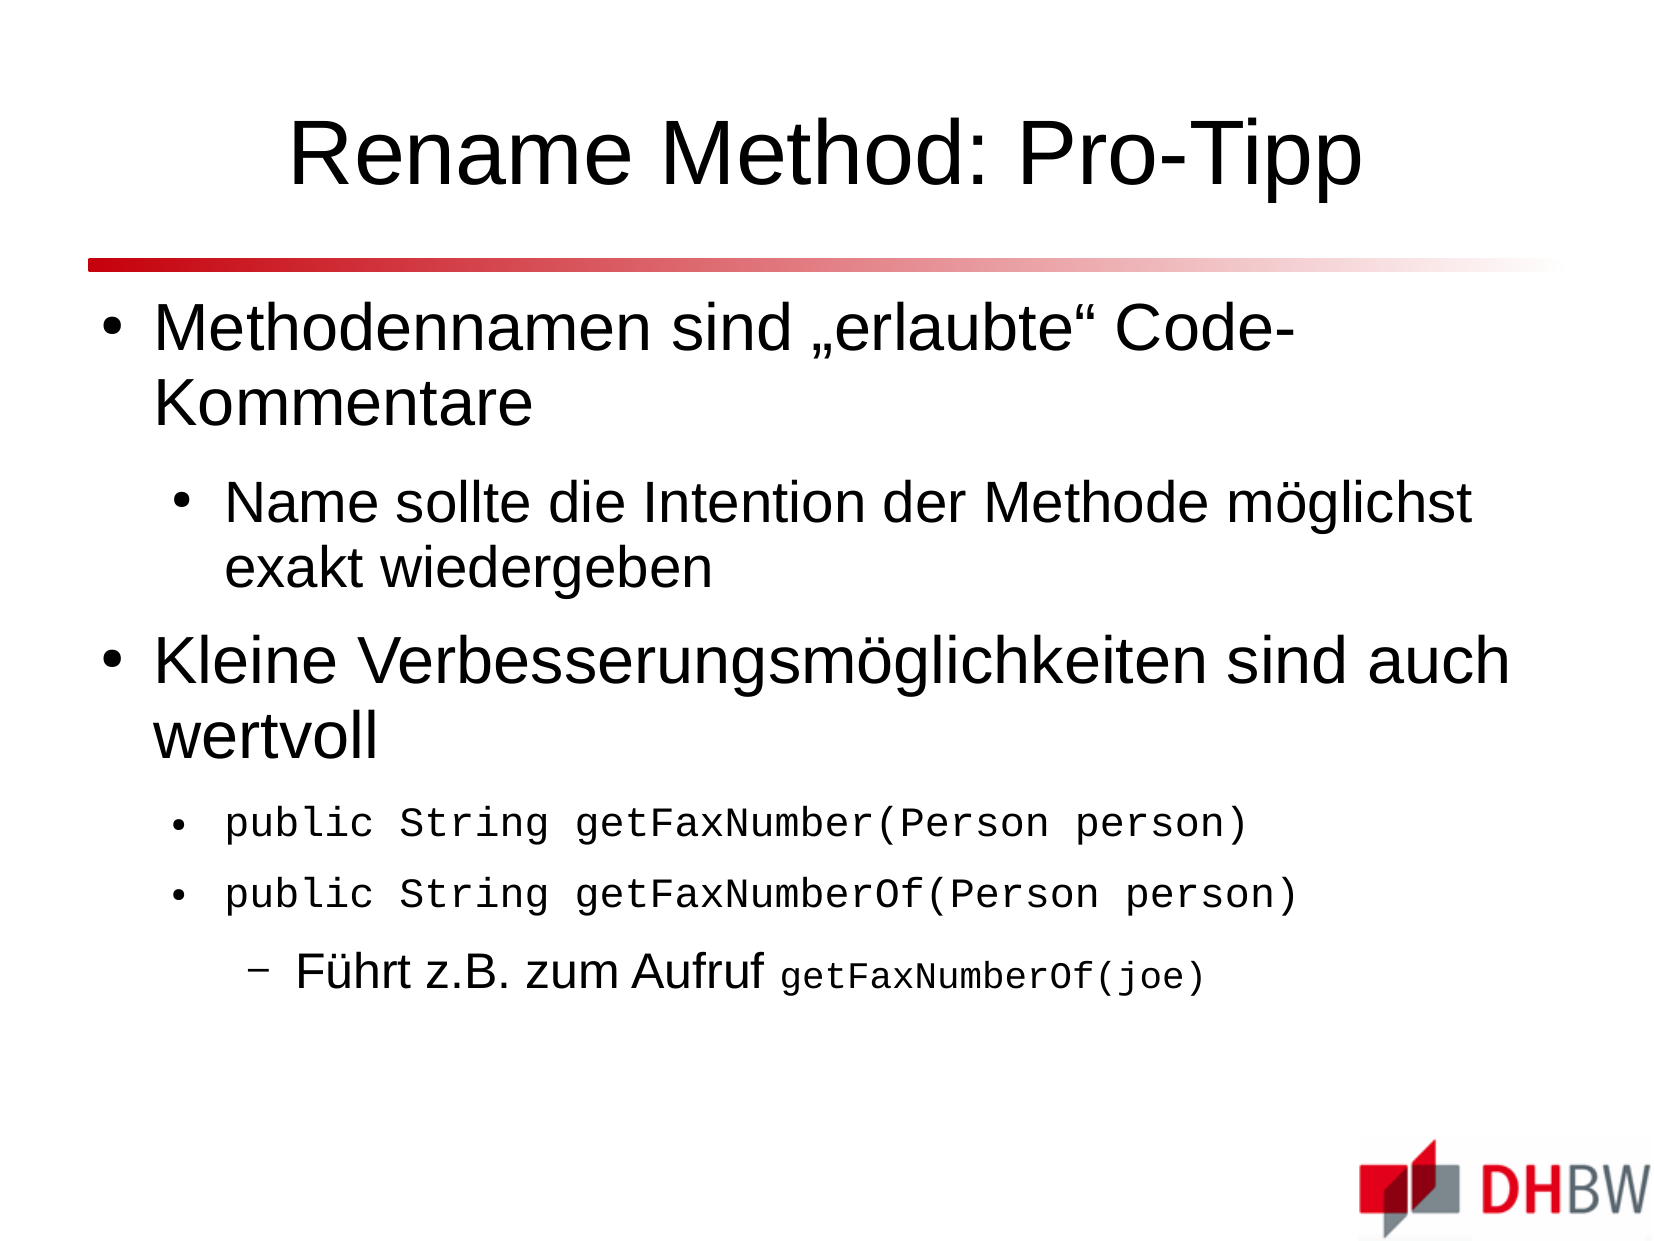

# Rename Method: Pro-Tipp
Methodennamen sind „erlaubte“ Code-Kommentare
Name sollte die Intention der Methode möglichst exakt wiedergeben
Kleine Verbesserungsmöglichkeiten sind auch wertvoll
public String getFaxNumber(Person person)
public String getFaxNumberOf(Person person)
Führt z.B. zum Aufruf getFaxNumberOf(joe)